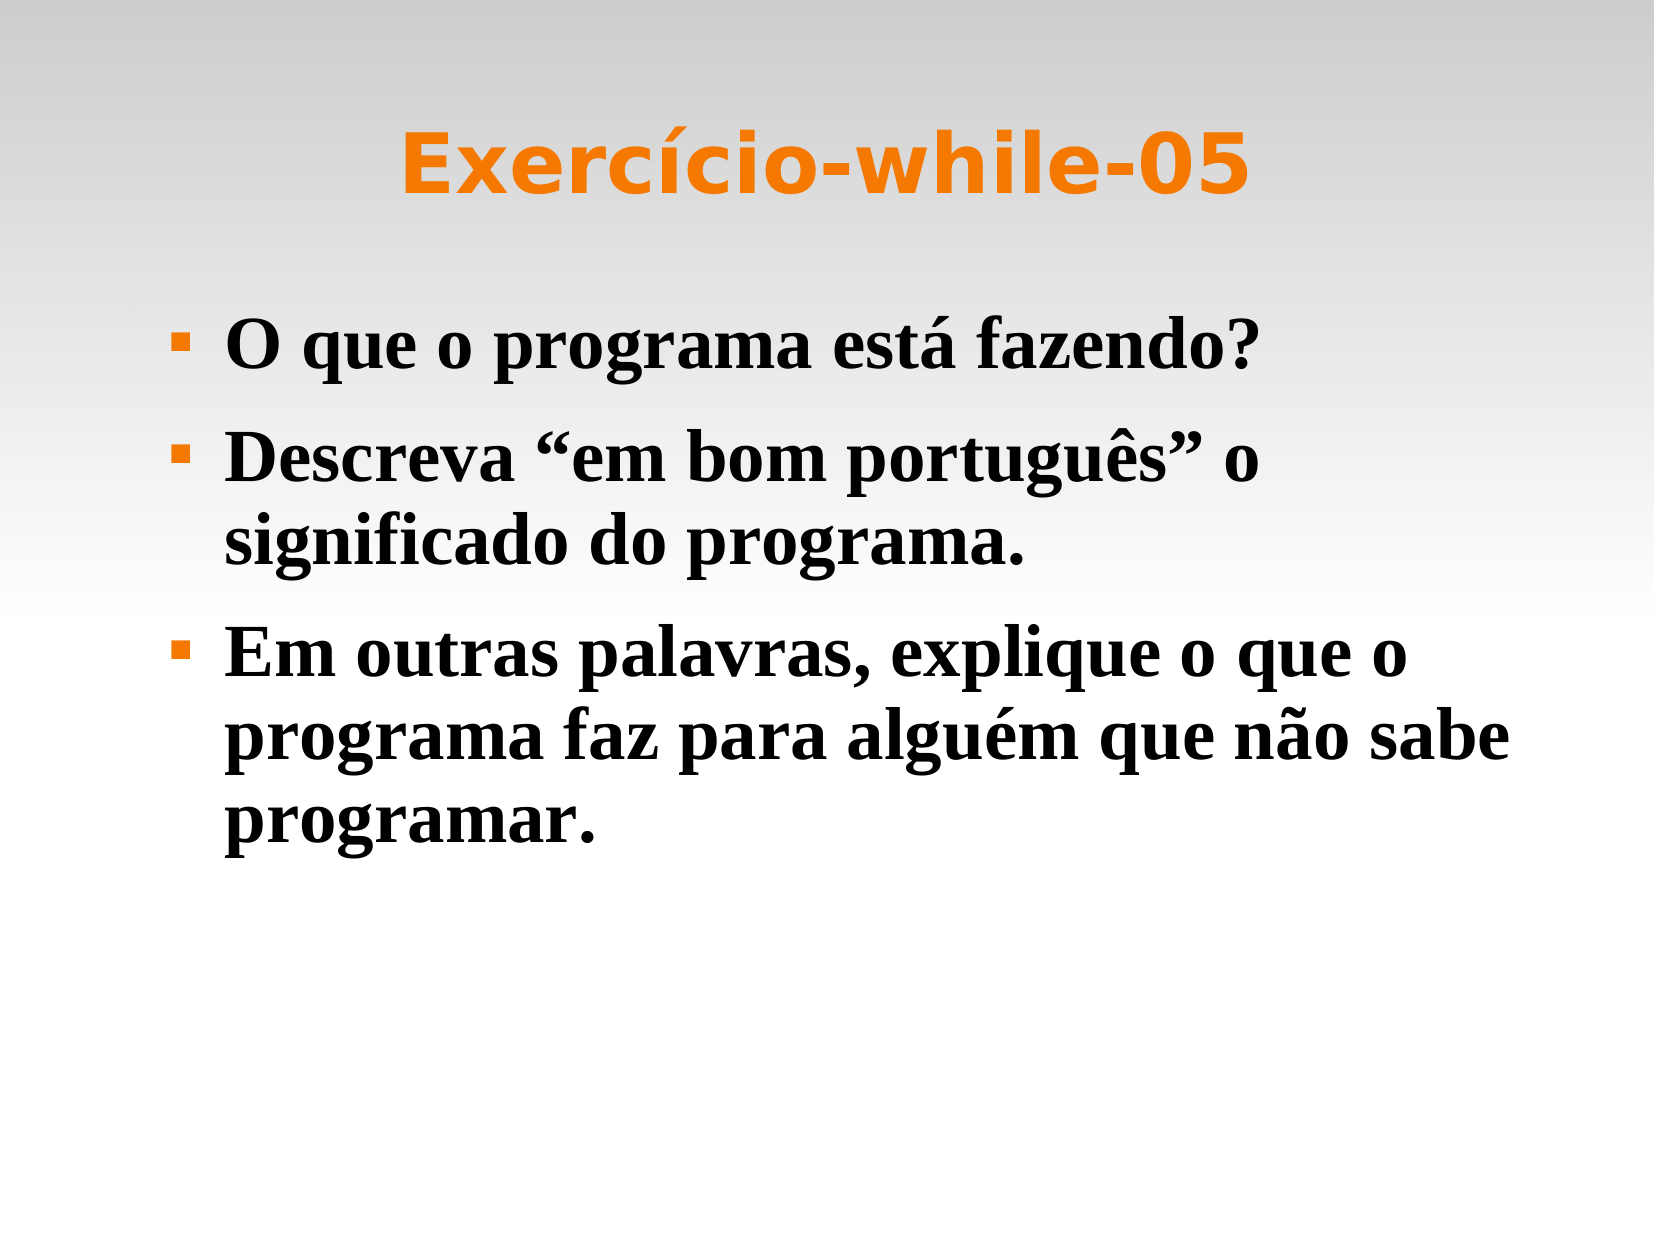

# Exercício-while-05
O que o programa está fazendo?
Descreva “em bom português” o significado do programa.
Em outras palavras, explique o que o programa faz para alguém que não sabe programar.